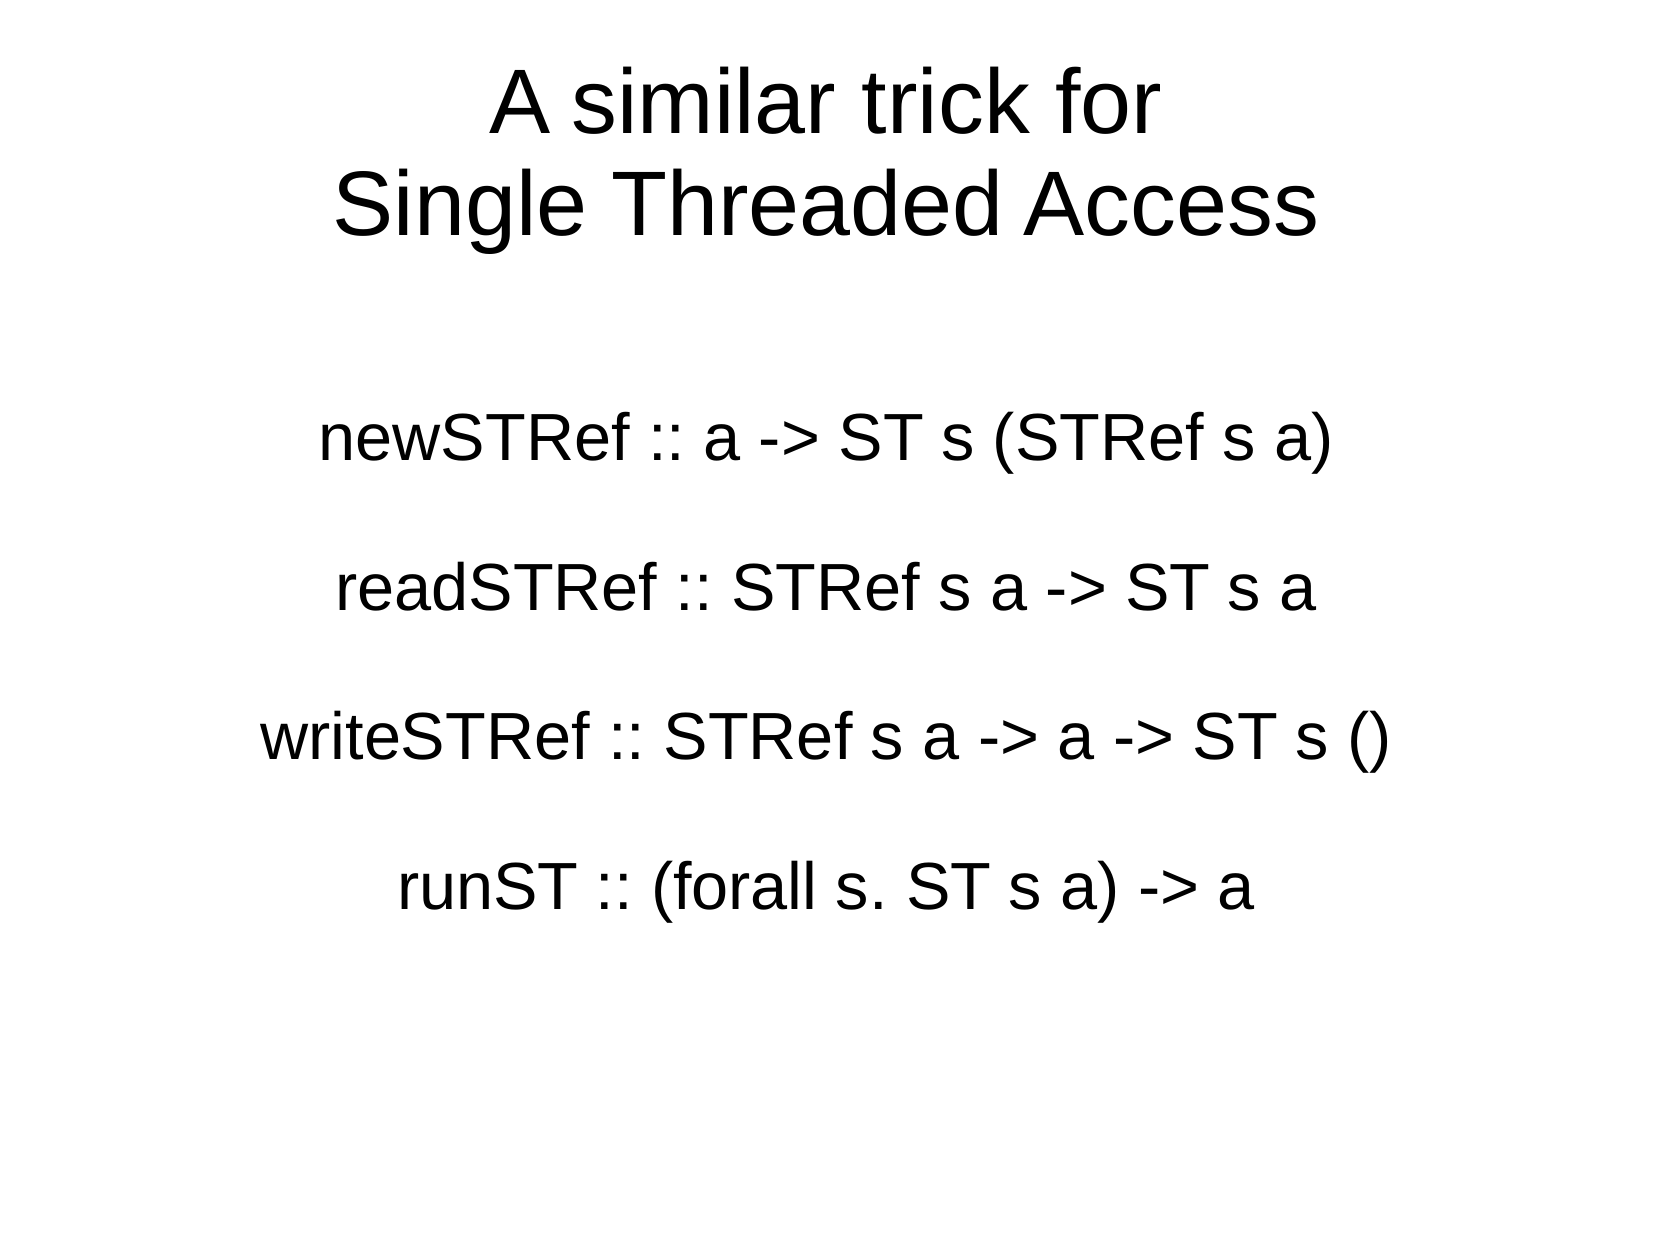

# A similar trick for Single Threaded Access
newSTRef :: a -> ST s (STRef s a)
readSTRef :: STRef s a -> ST s a
writeSTRef :: STRef s a -> a -> ST s ()
runST :: (forall s. ST s a) -> a